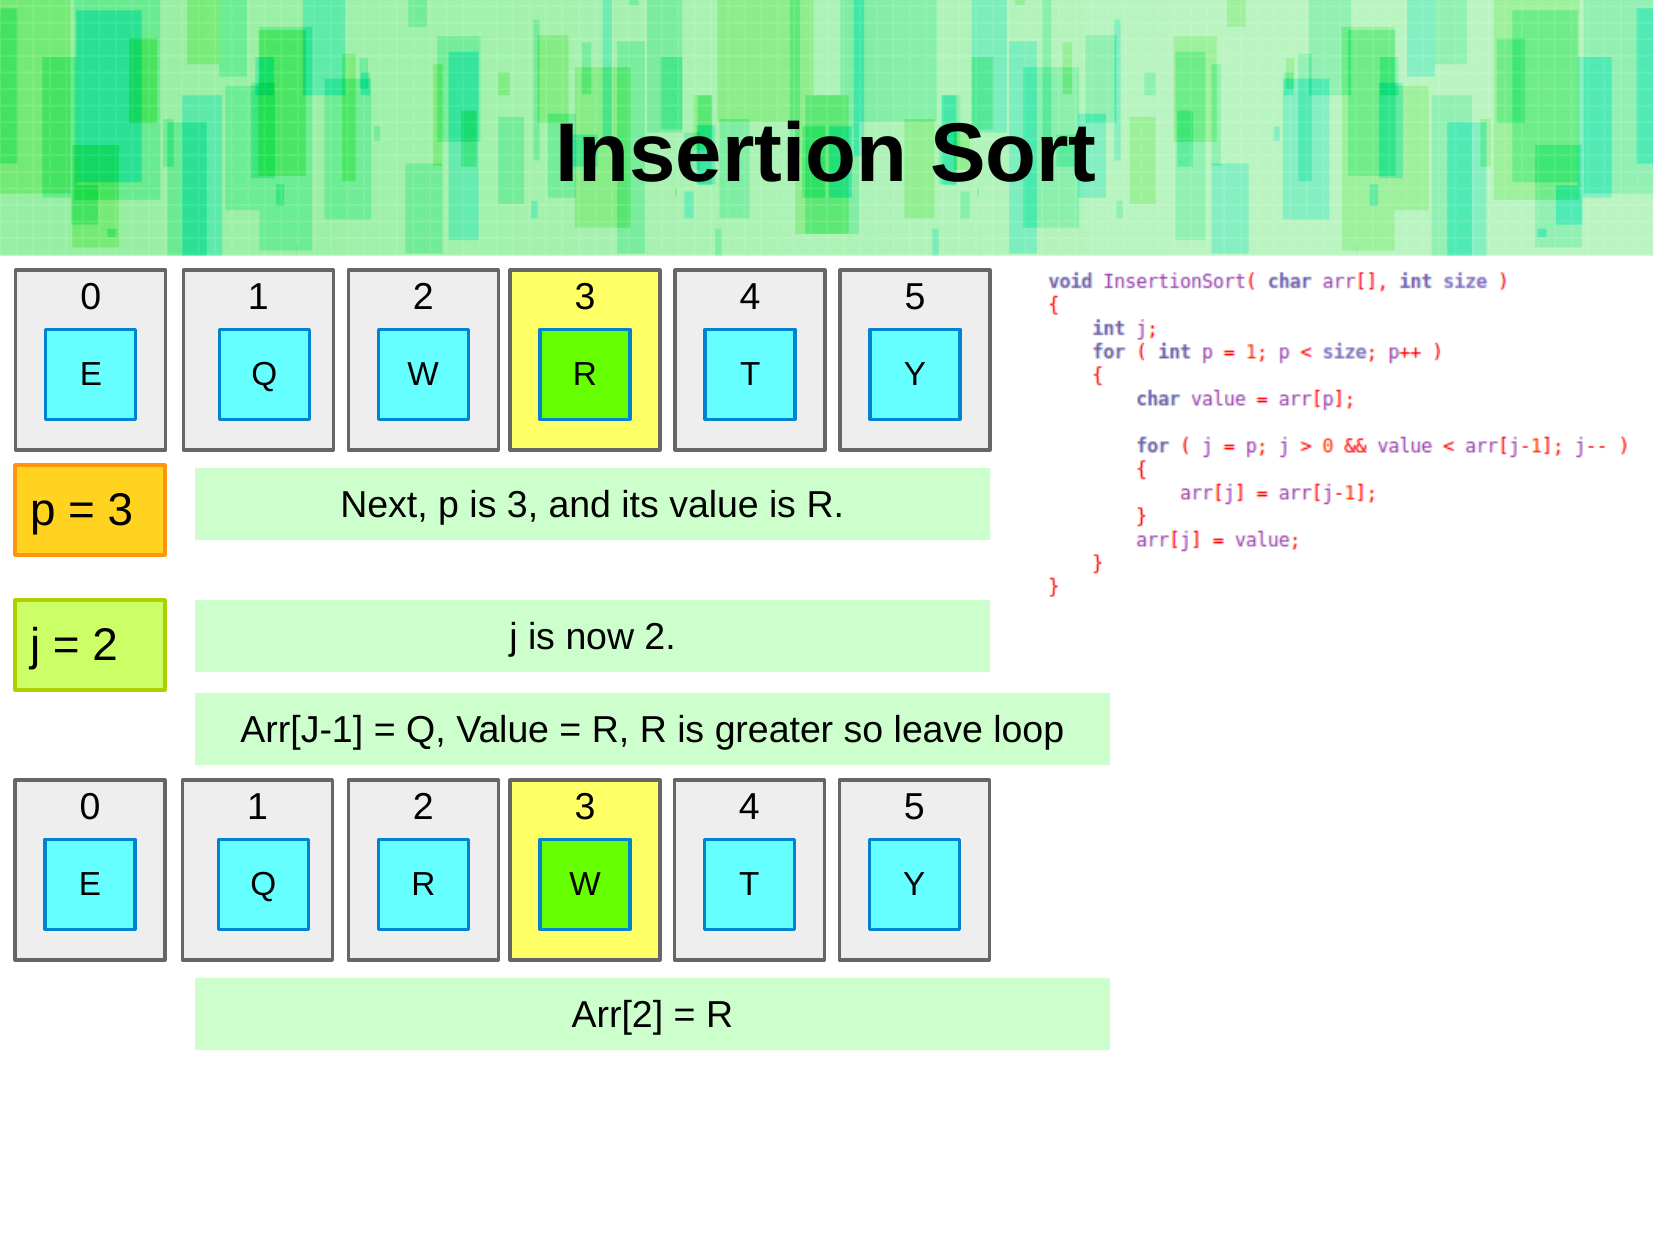

# Insertion Sort
0
1
2
3
4
5
E
Q
W
R
T
Y
p = 3
Next, p is 3, and its value is R.
j = 2
j is now 2.
Arr[J-1] = Q, Value = R, R is greater so leave loop
0
1
2
3
4
5
E
Q
R
W
T
Y
Arr[2] = R